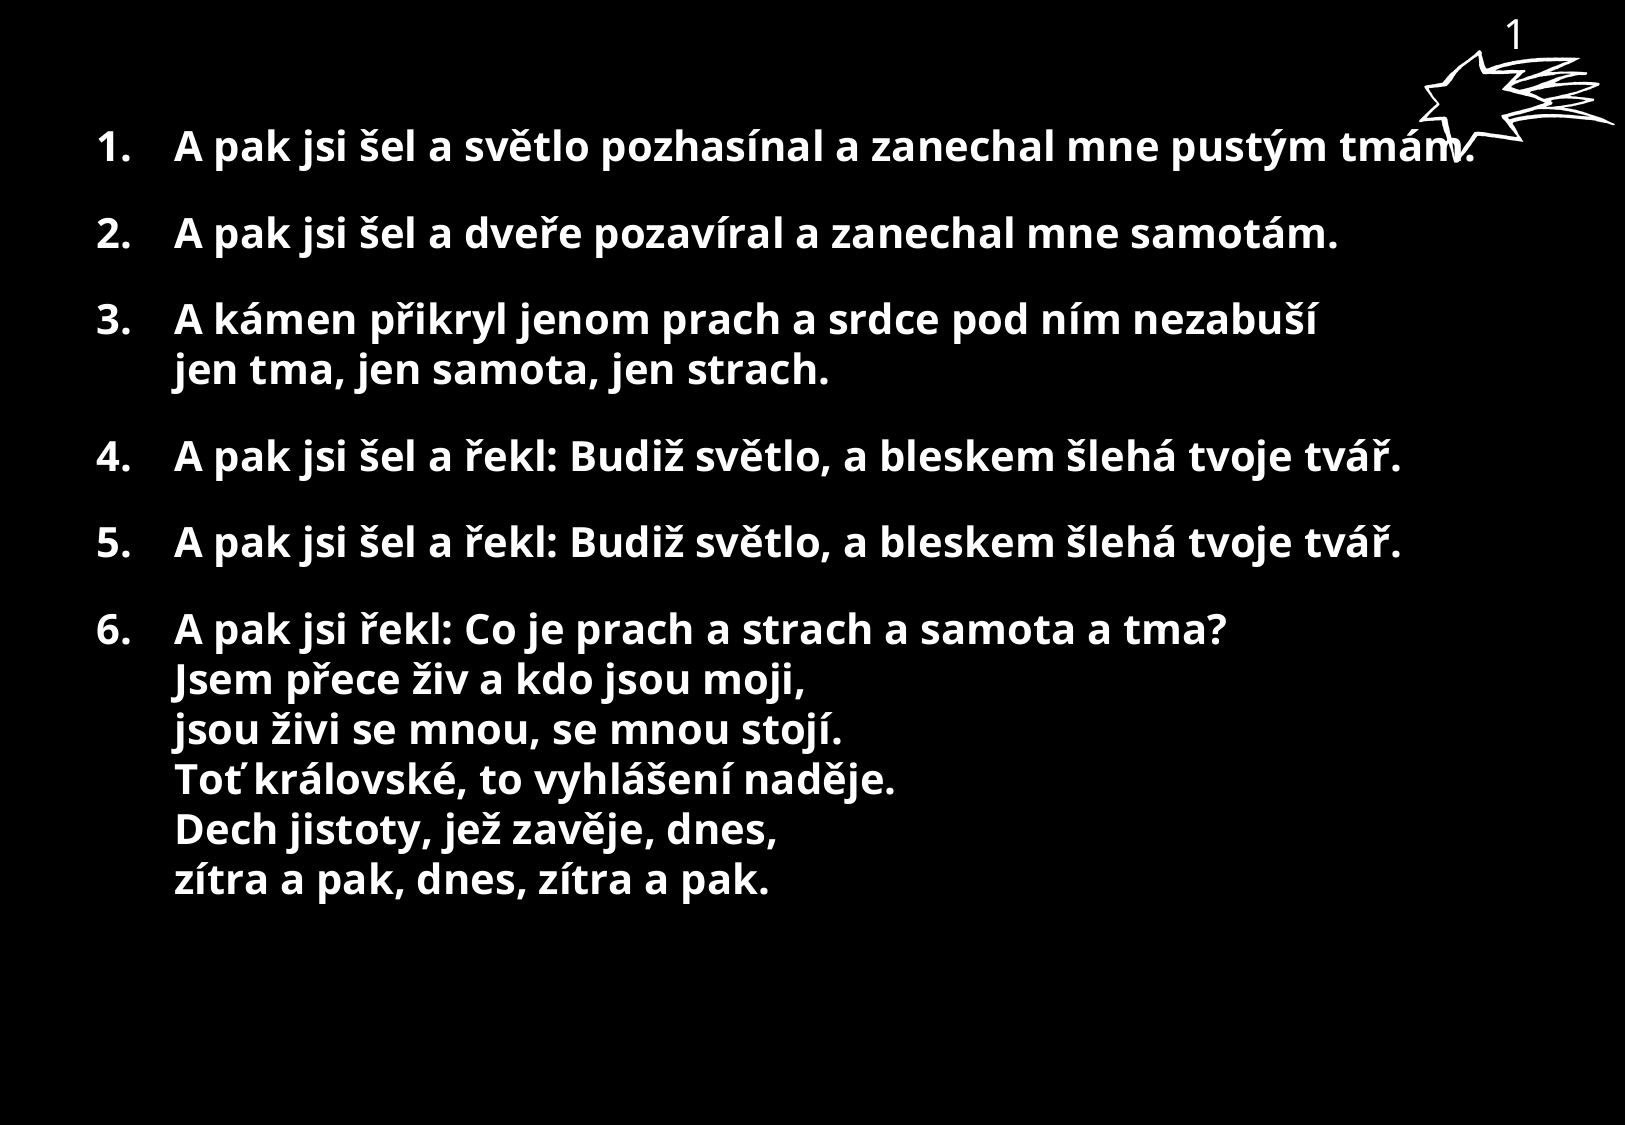

1
# A pak jsi šel a světlo pozhasínal a zanechal mne pustým tmám.
A pak jsi šel a dveře pozavíral a zanechal mne samotám.
A kámen přikryl jenom prach a srdce pod ním nezabuší
jen tma, jen samota, jen strach.
A pak jsi šel a řekl: Budiž světlo, a bleskem šlehá tvoje tvář.
A pak jsi šel a řekl: Budiž světlo, a bleskem šlehá tvoje tvář.
A pak jsi řekl: Co je prach a strach a samota a tma?
Jsem přece živ a kdo jsou moji,
jsou živi se mnou, se mnou stojí.
Toť královské, to vyhlášení naděje.
Dech jistoty, jež zavěje, dnes,
zítra a pak, dnes, zítra a pak.